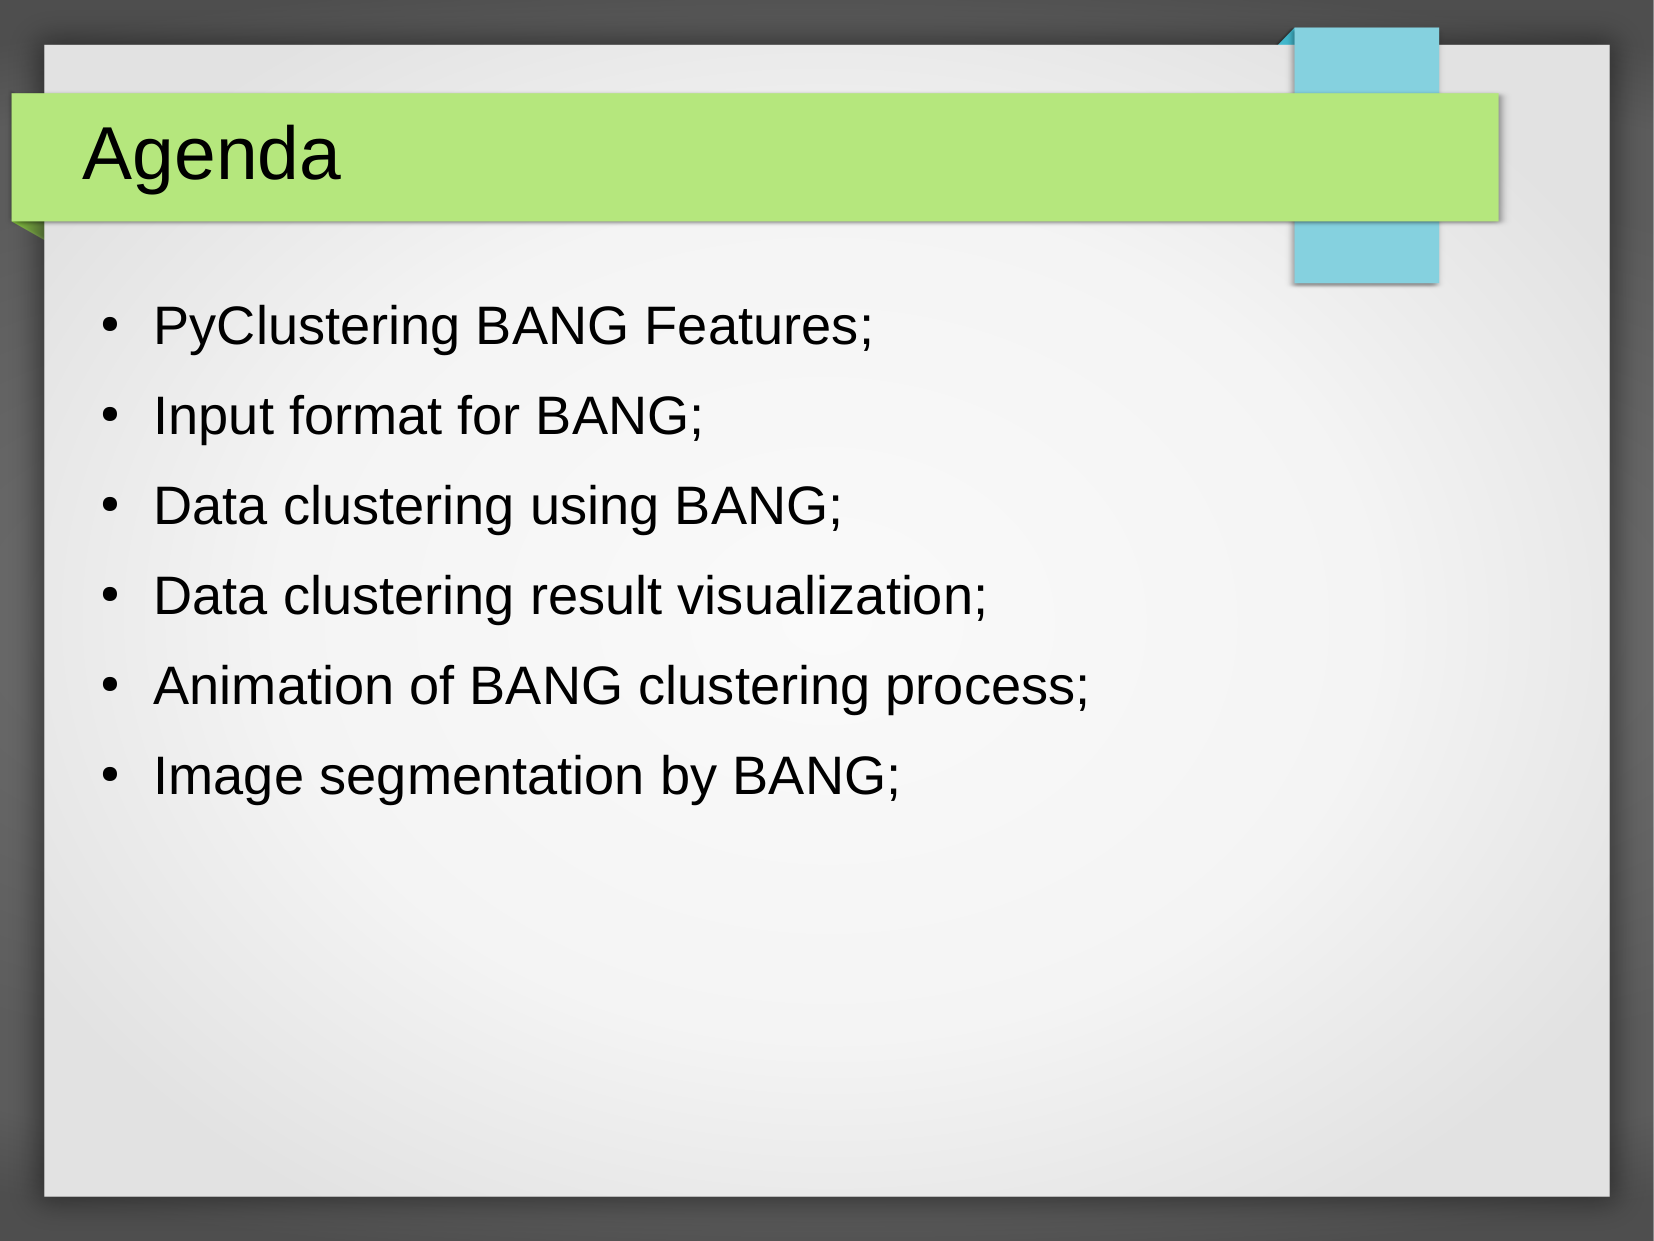

# Agenda
PyClustering BANG Features;
Input format for BANG;
Data clustering using BANG;
Data clustering result visualization;
Animation of BANG clustering process;
Image segmentation by BANG;